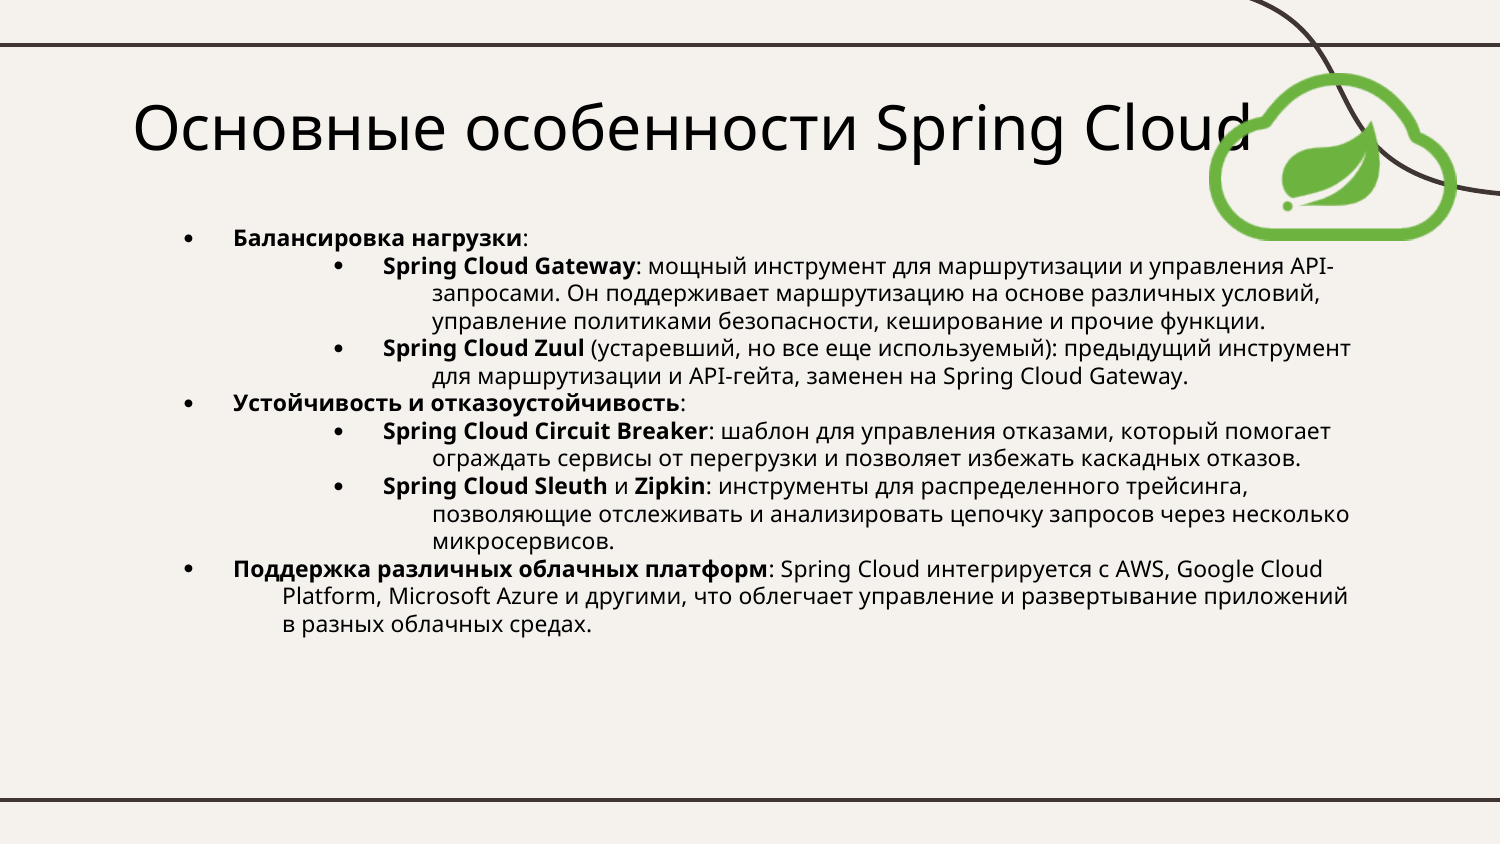

# Основные особенности Spring Cloud
Балансировка нагрузки:
Spring Cloud Gateway: мощный инструмент для маршрутизации и управления API-запросами. Он поддерживает маршрутизацию на основе различных условий, управление политиками безопасности, кеширование и прочие функции.
Spring Cloud Zuul (устаревший, но все еще используемый): предыдущий инструмент для маршрутизации и API-гейта, заменен на Spring Cloud Gateway.
Устойчивость и отказоустойчивость:
Spring Cloud Circuit Breaker: шаблон для управления отказами, который помогает ограждать сервисы от перегрузки и позволяет избежать каскадных отказов.
Spring Cloud Sleuth и Zipkin: инструменты для распределенного трейсинга, позволяющие отслеживать и анализировать цепочку запросов через несколько микросервисов.
Поддержка различных облачных платформ: Spring Cloud интегрируется с AWS, Google Cloud Platform, Microsoft Azure и другими, что облегчает управление и развертывание приложений в разных облачных средах.